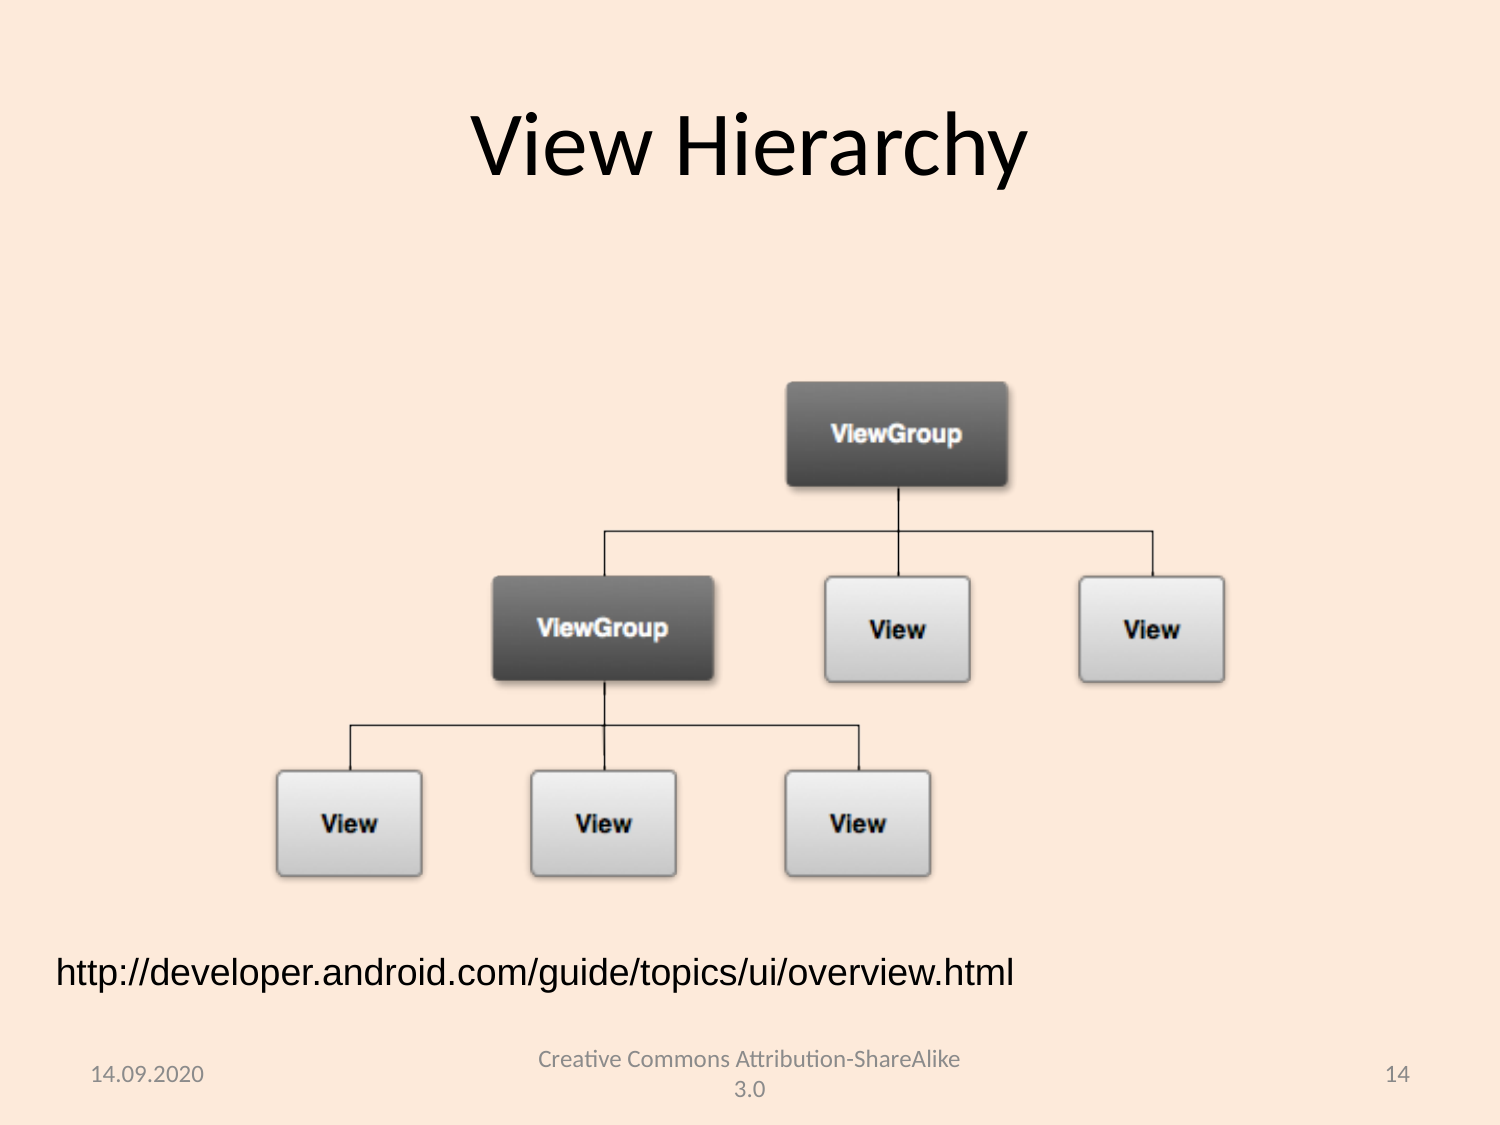

# View Hierarchy
http://developer.android.com/guide/topics/ui/overview.html
14.09.2020
Creative Commons Attribution-ShareAlike 3.0